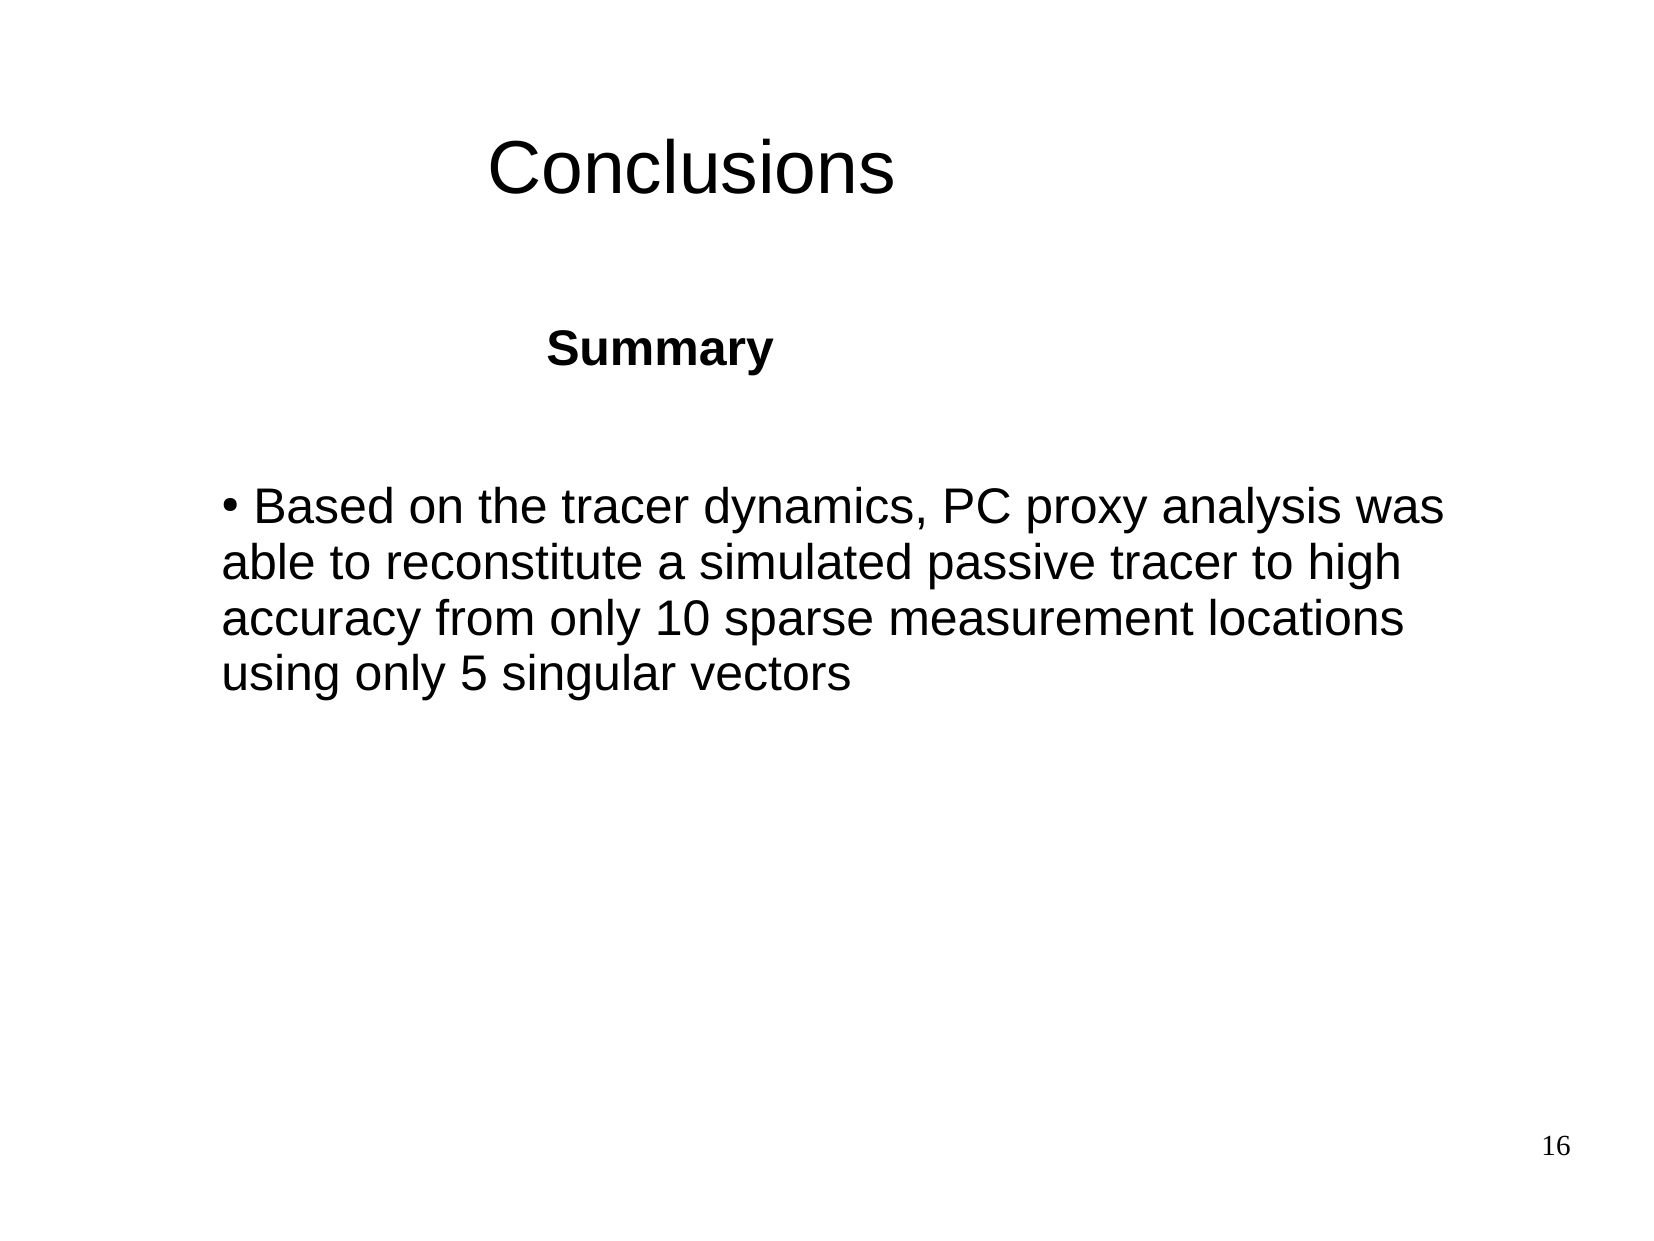

Conclusions
Summary
 Based on the tracer dynamics, PC proxy analysis was able to reconstitute a simulated passive tracer to high accuracy from only 10 sparse measurement locations using only 5 singular vectors
16